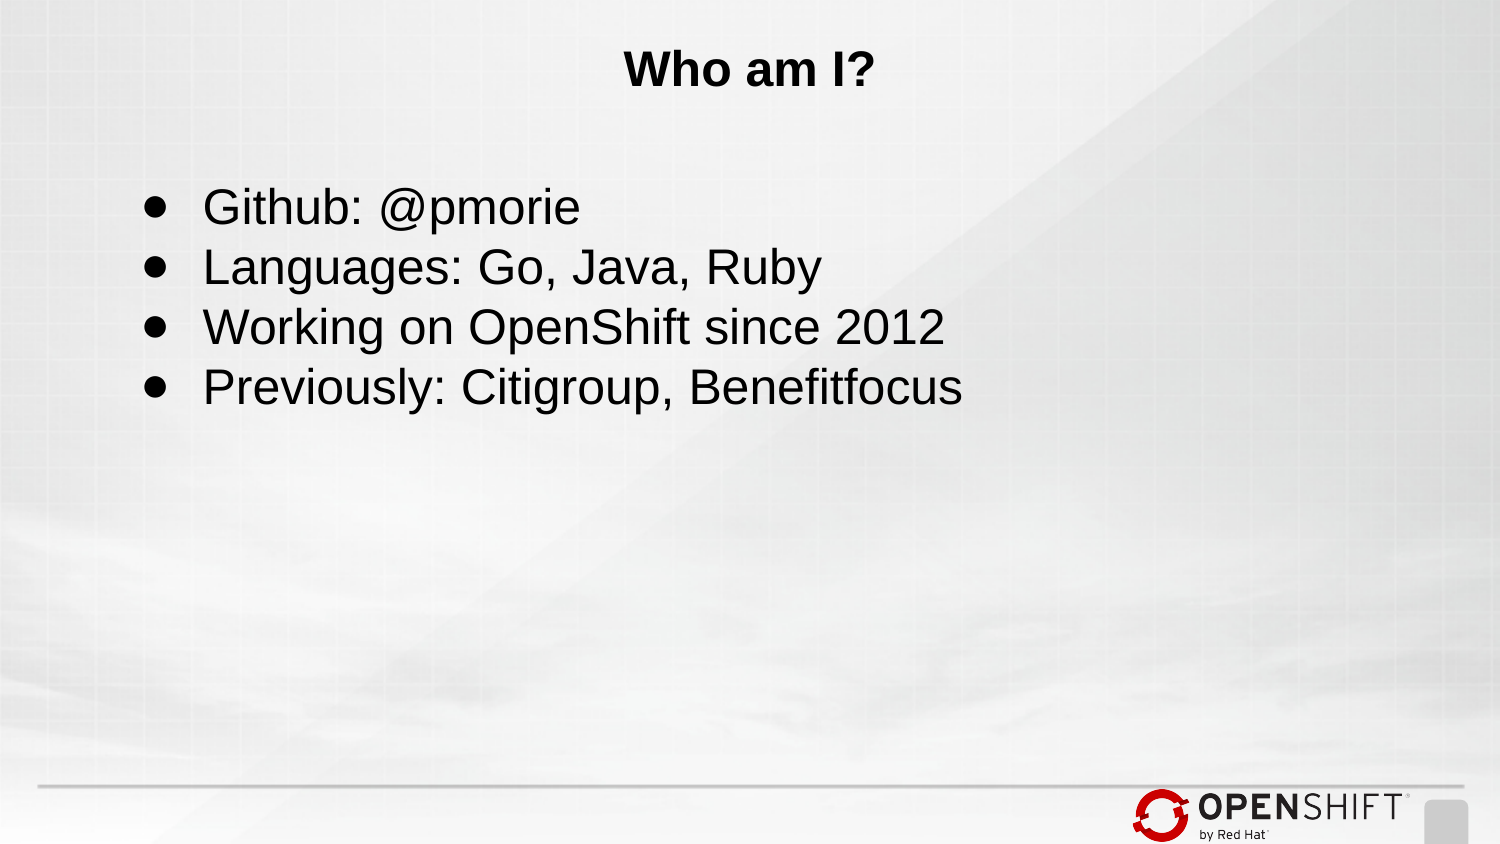

# Who am I?
Github: @pmorie
Languages: Go, Java, Ruby
Working on OpenShift since 2012
Previously: Citigroup, Benefitfocus